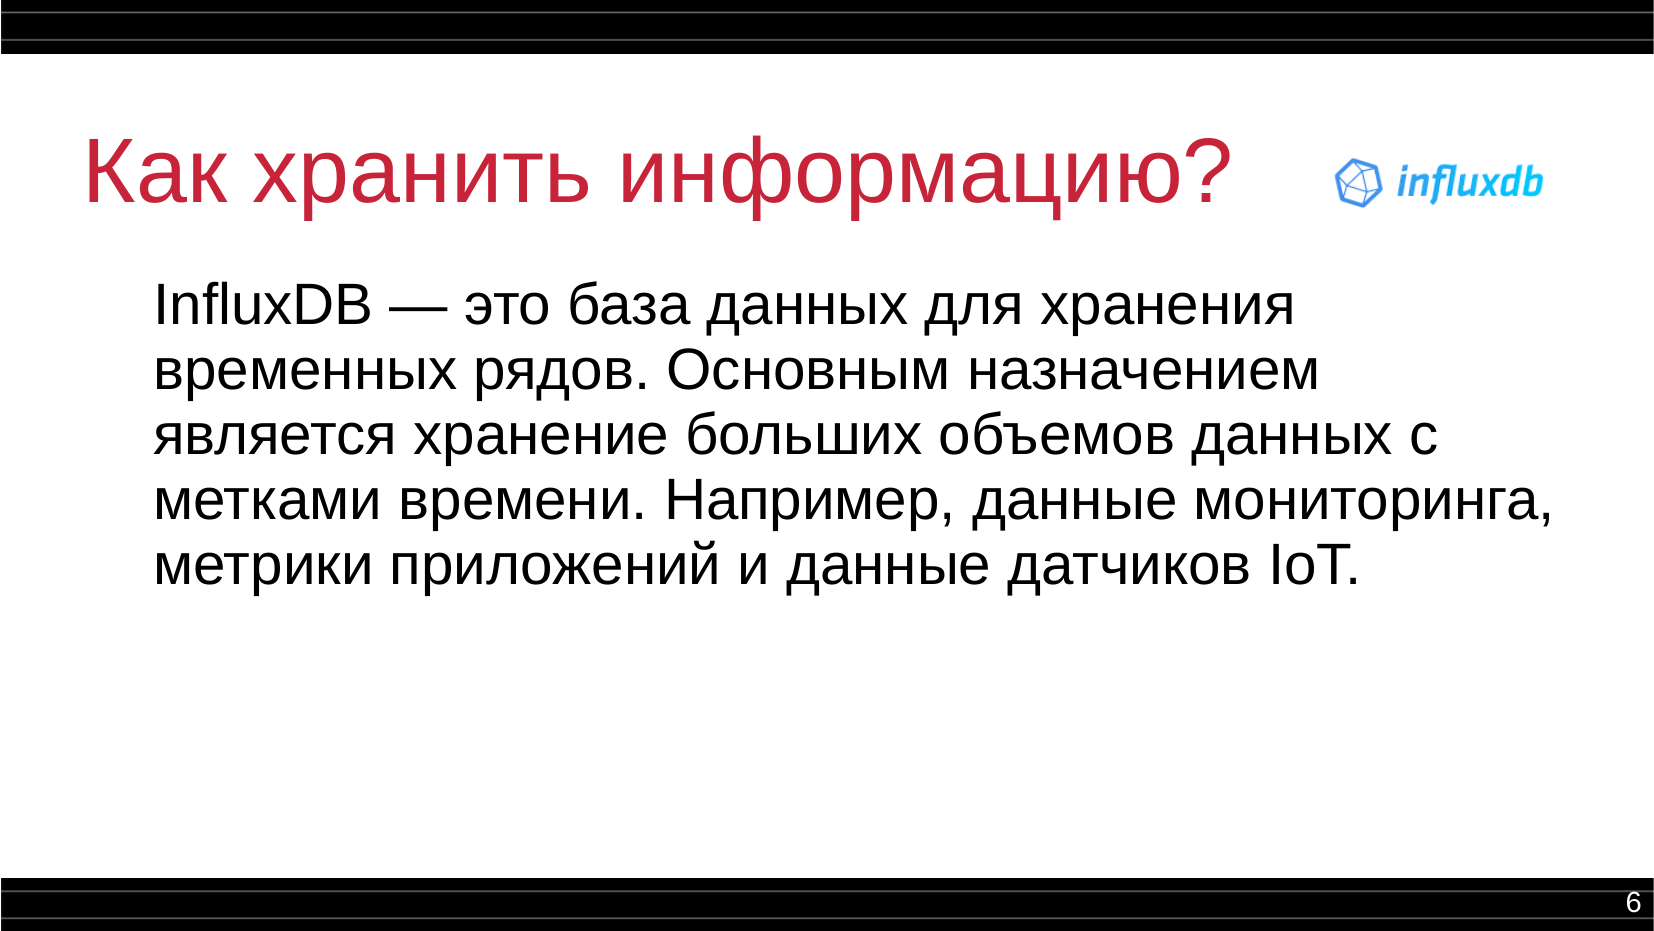

# Как хранить информацию?
InfluxDB — это база данных для хранения временных рядов. Основным назначением является хранение больших объемов данных с метками времени. Например, данные мониторинга, метрики приложений и данные датчиков IoT.